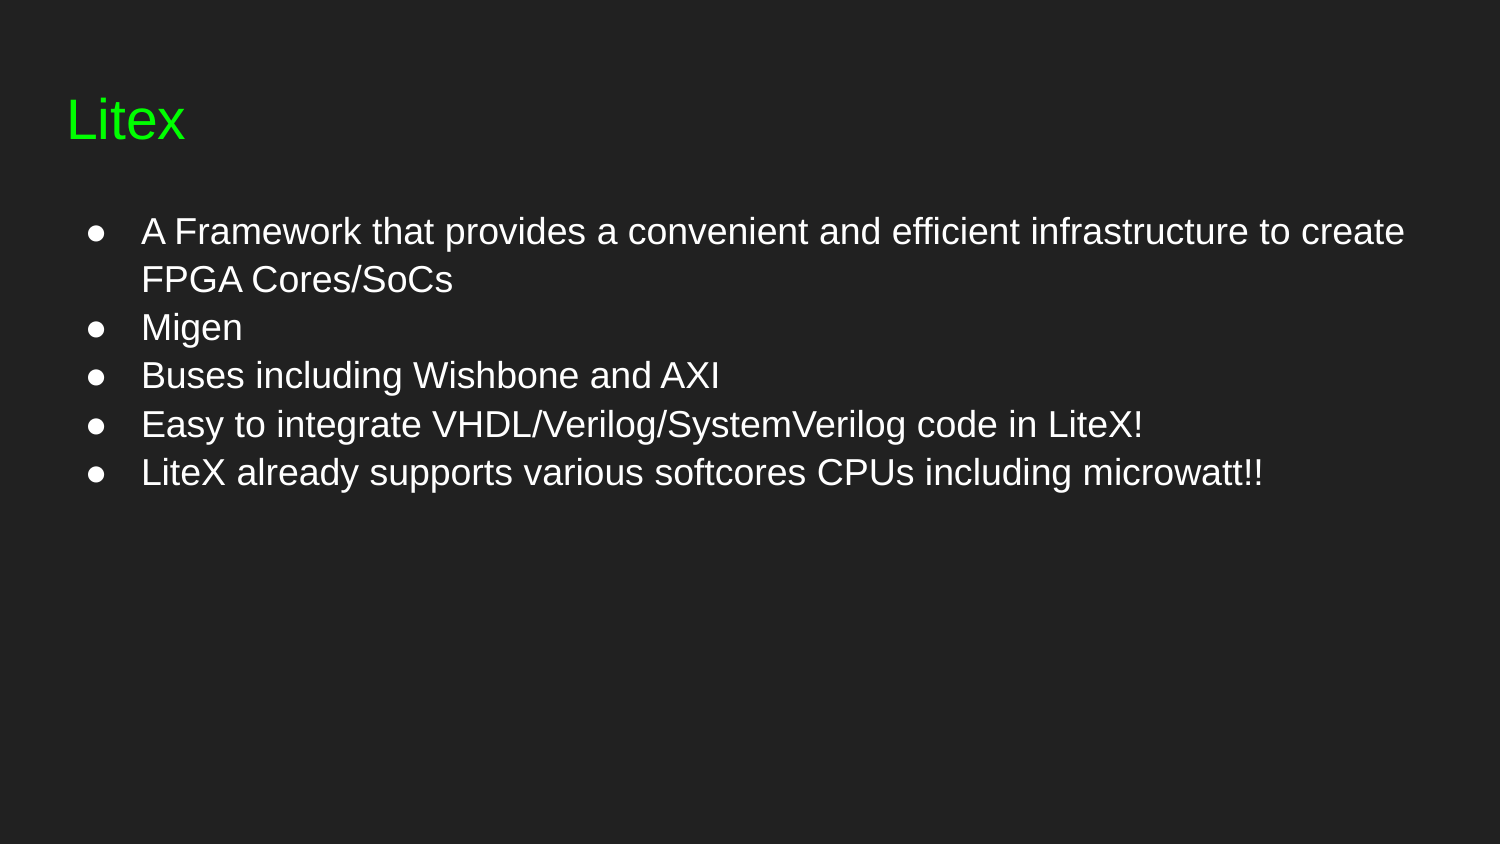

# Litex
A Framework that provides a convenient and efficient infrastructure to create FPGA Cores/SoCs
Migen
Buses including Wishbone and AXI
Easy to integrate VHDL/Verilog/SystemVerilog code in LiteX!
LiteX already supports various softcores CPUs including microwatt!!